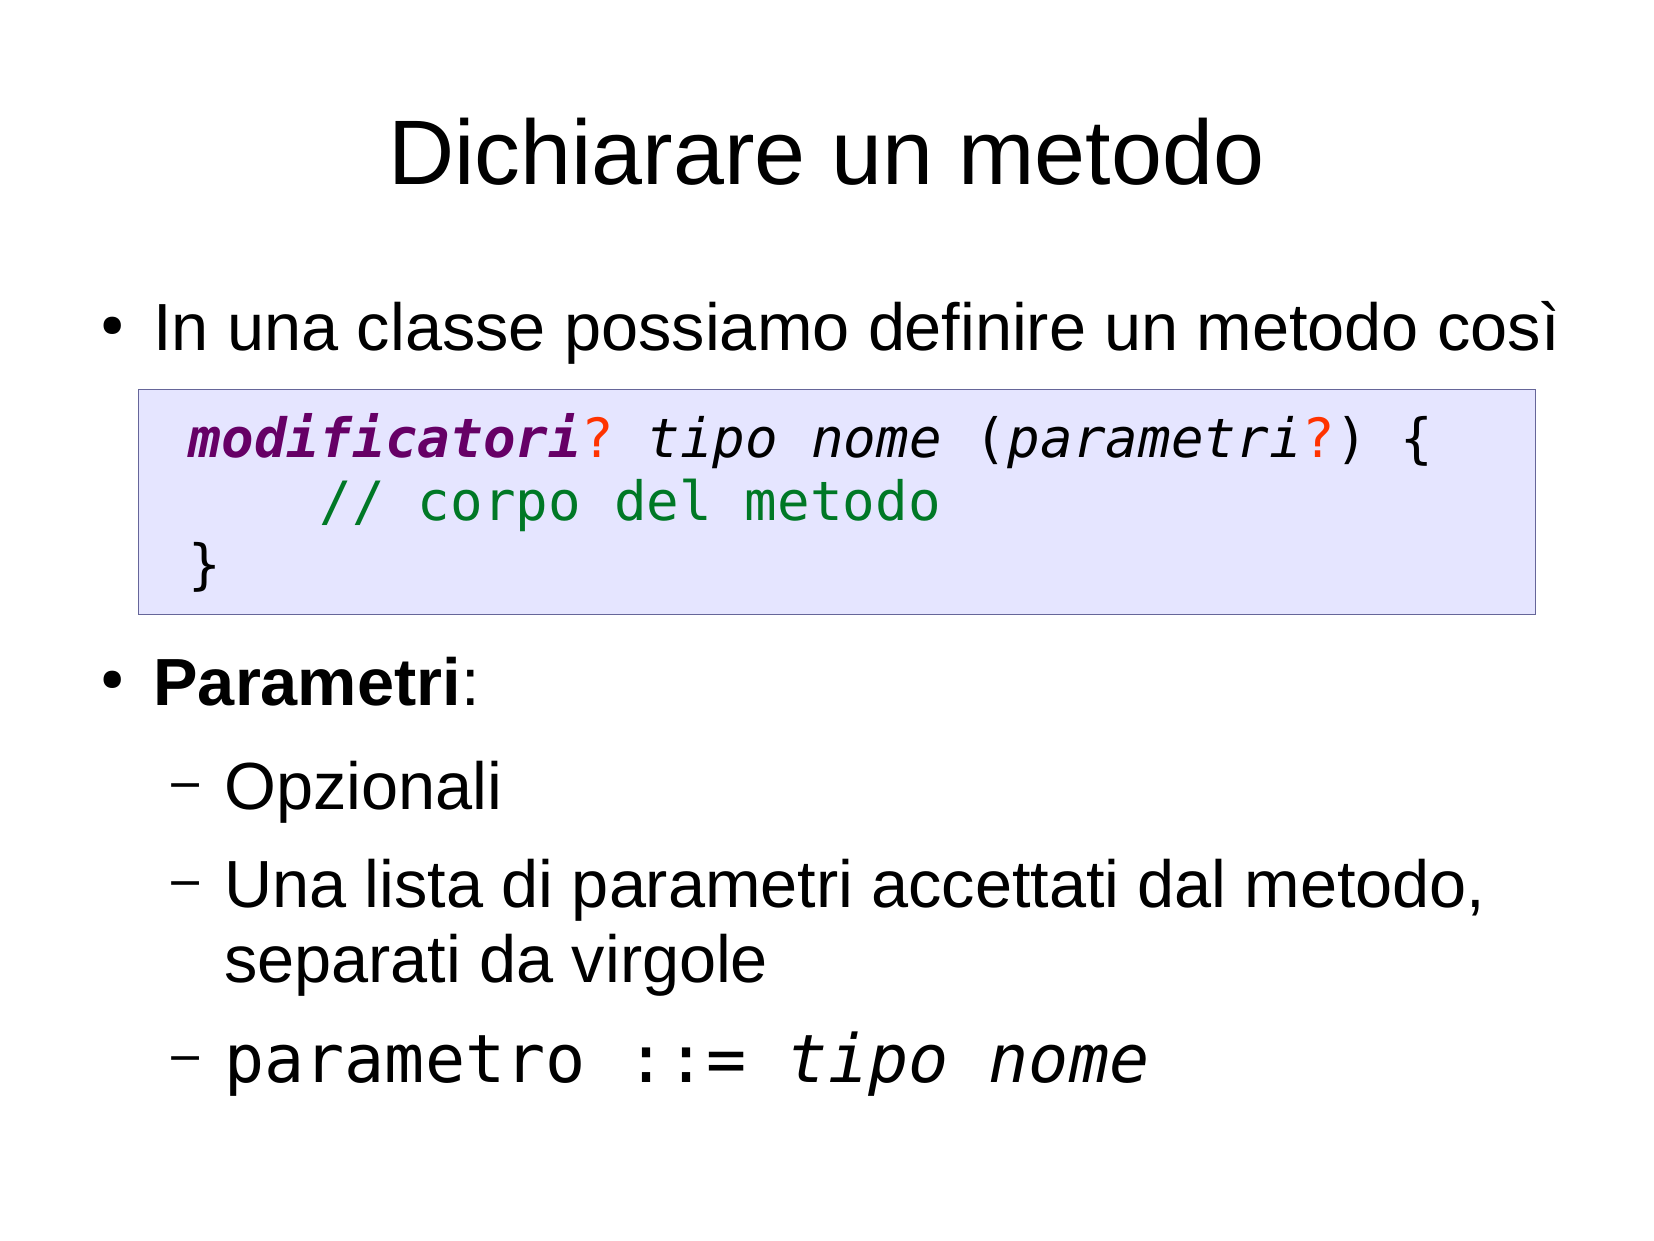

# Dichiarare un metodo
In una classe possiamo definire un metodo così
modificatori? tipo nome (parametri?) {
 // corpo del metodo
}
Parametri:
Opzionali
Una lista di parametri accettati dal metodo, separati da virgole
parametro ::= tipo nome